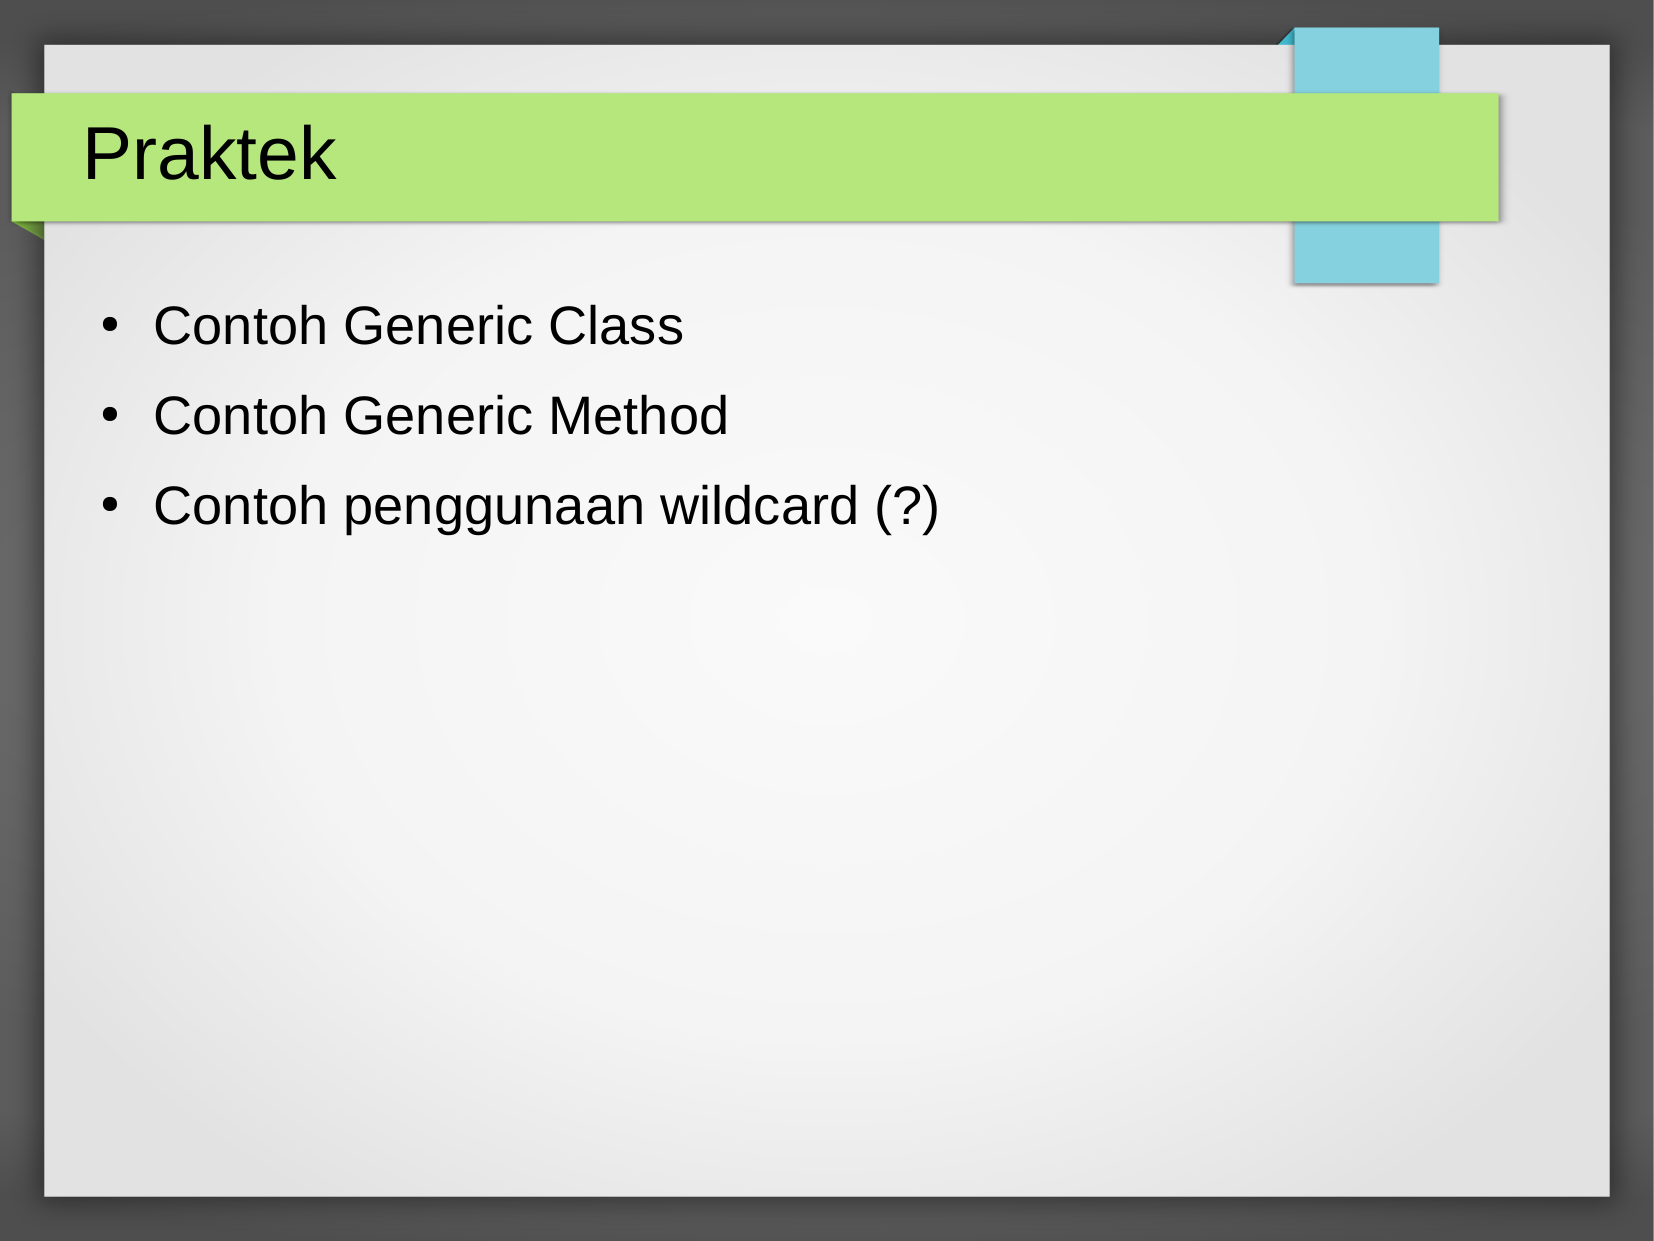

# Praktek
Contoh Generic Class
Contoh Generic Method
Contoh penggunaan wildcard (?)